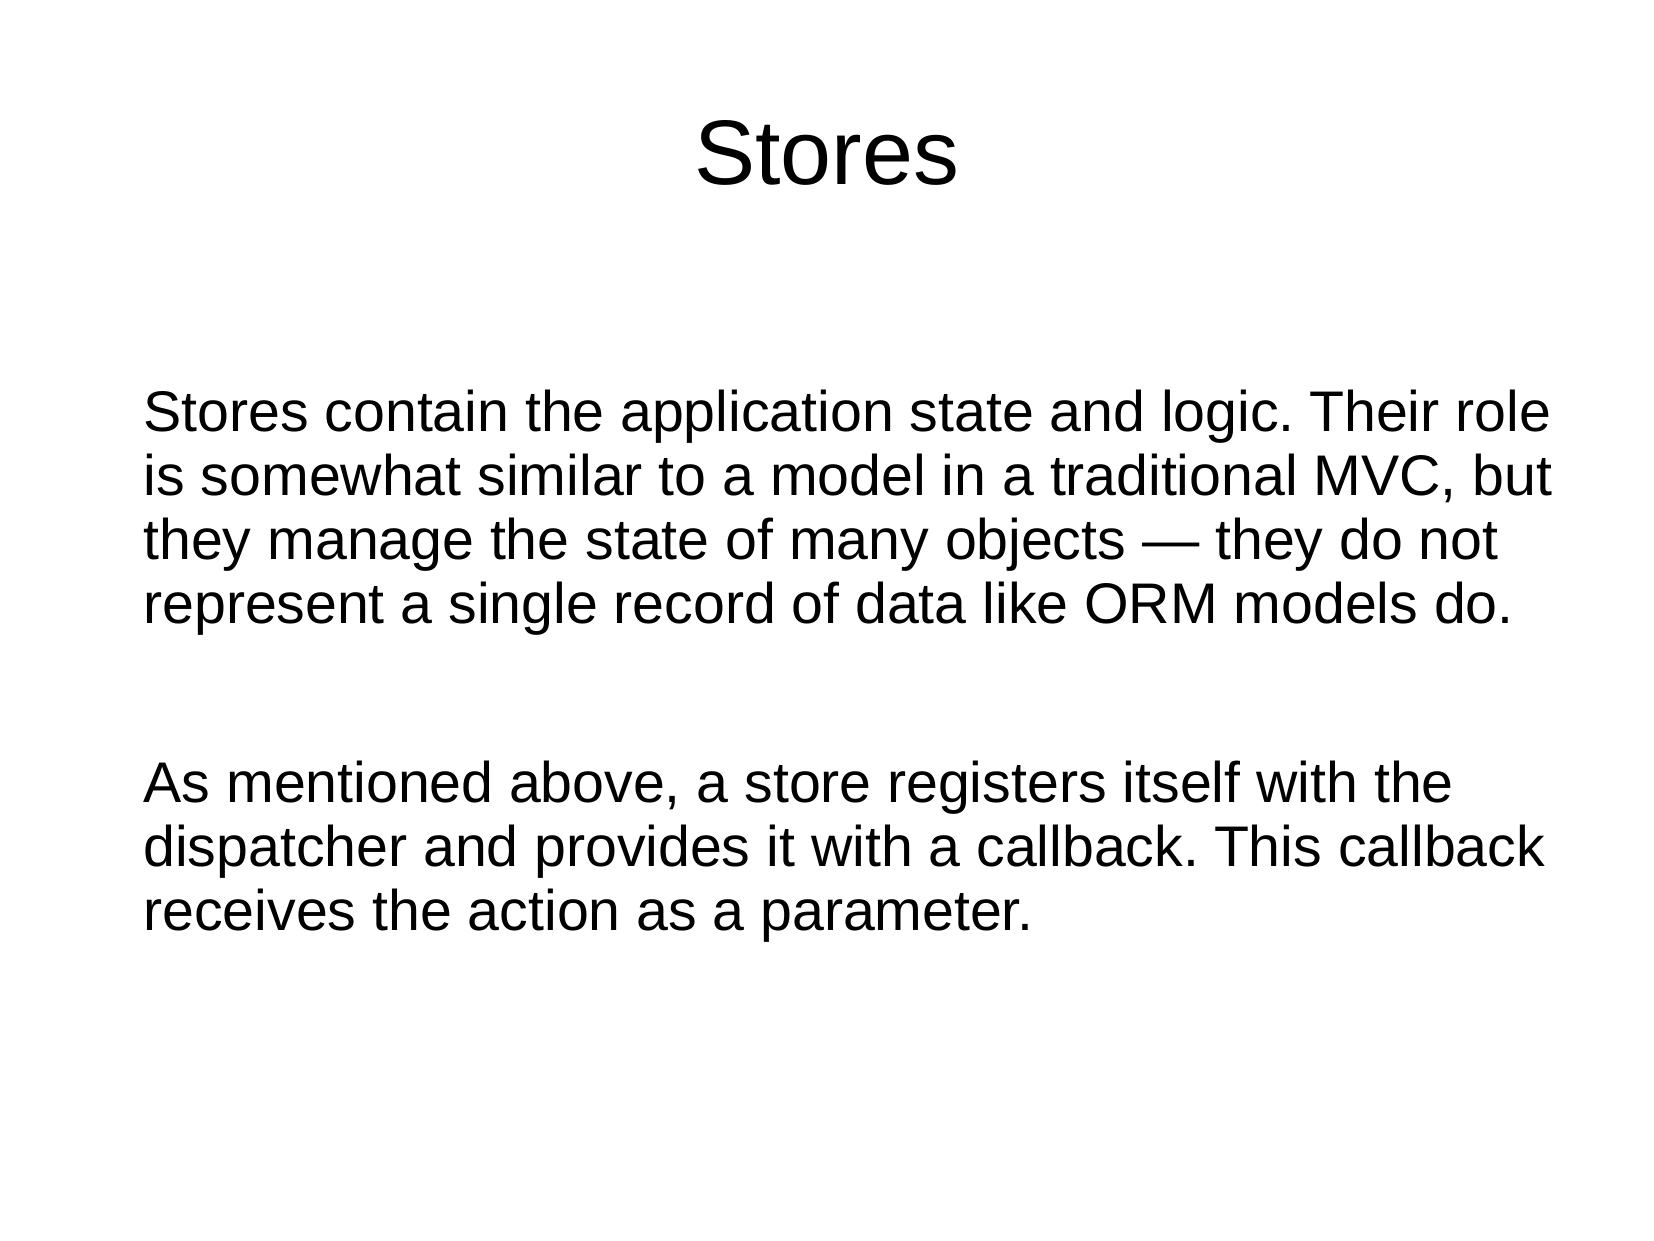

# Stores
Stores contain the application state and logic. Their role is somewhat similar to a model in a traditional MVC, but they manage the state of many objects — they do not represent a single record of data like ORM models do.
As mentioned above, a store registers itself with the dispatcher and provides it with a callback. This callback receives the action as a parameter.